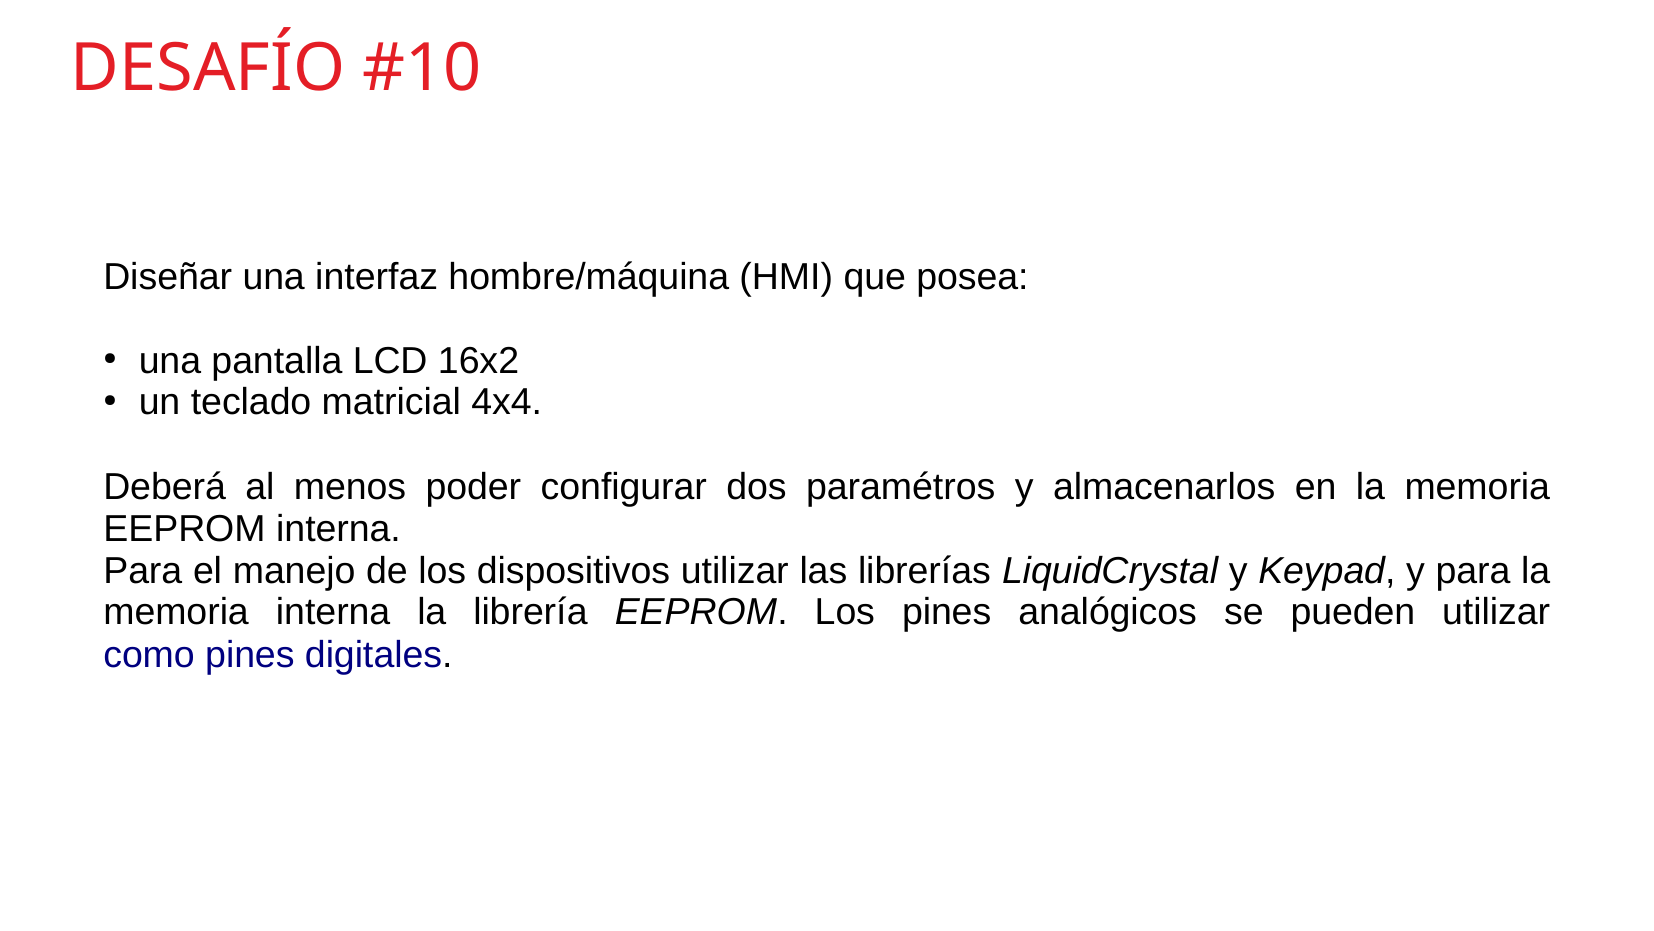

# DESAFÍO #10
Diseñar una interfaz hombre/máquina (HMI) que posea:
una pantalla LCD 16x2
un teclado matricial 4x4.
Deberá al menos poder configurar dos paramétros y almacenarlos en la memoria EEPROM interna.
Para el manejo de los dispositivos utilizar las librerías LiquidCrystal y Keypad, y para la memoria interna la librería EEPROM. Los pines analógicos se pueden utilizar como pines digitales.